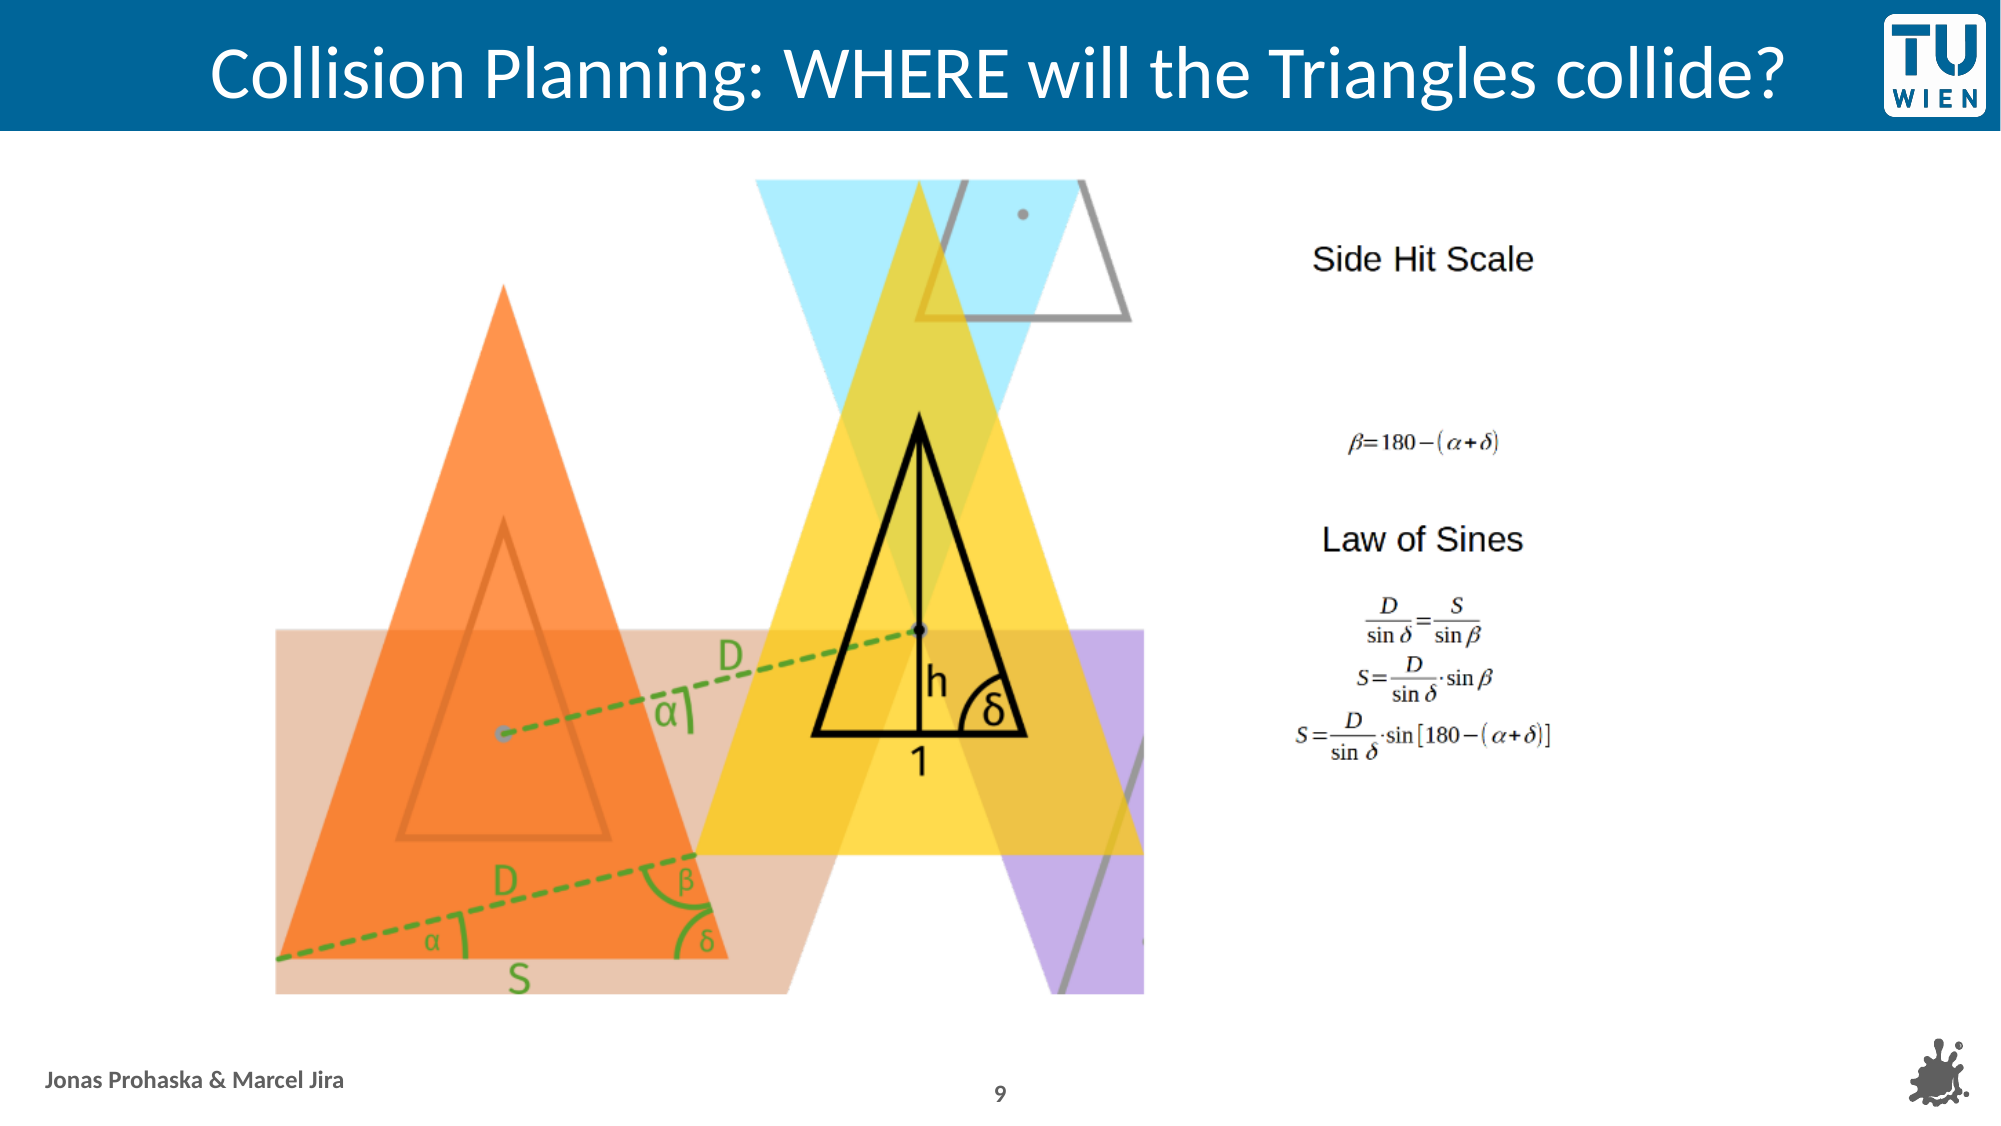

Collision Planning: WHERE will the Triangles collide?
Jonas Prohaska & Marcel Jira